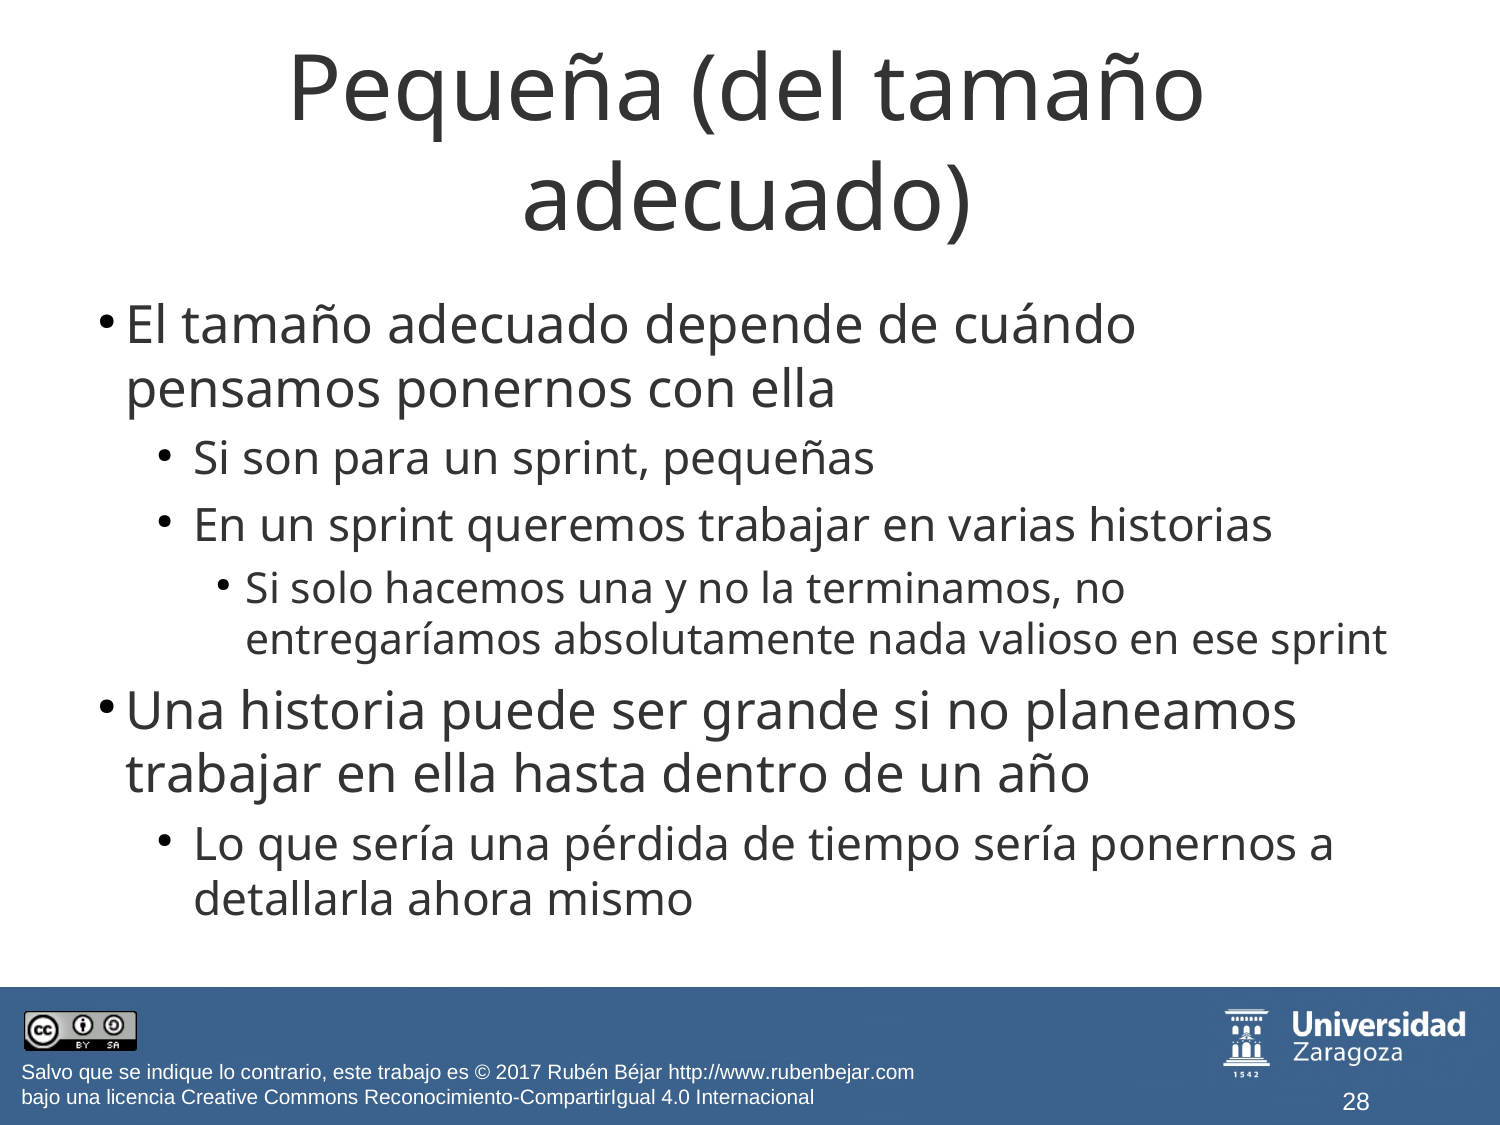

# Pequeña (del tamaño adecuado)
El tamaño adecuado depende de cuándo pensamos ponernos con ella
Si son para un sprint, pequeñas
En un sprint queremos trabajar en varias historias
Si solo hacemos una y no la terminamos, no entregaríamos absolutamente nada valioso en ese sprint
Una historia puede ser grande si no planeamos trabajar en ella hasta dentro de un año
Lo que sería una pérdida de tiempo sería ponernos a detallarla ahora mismo